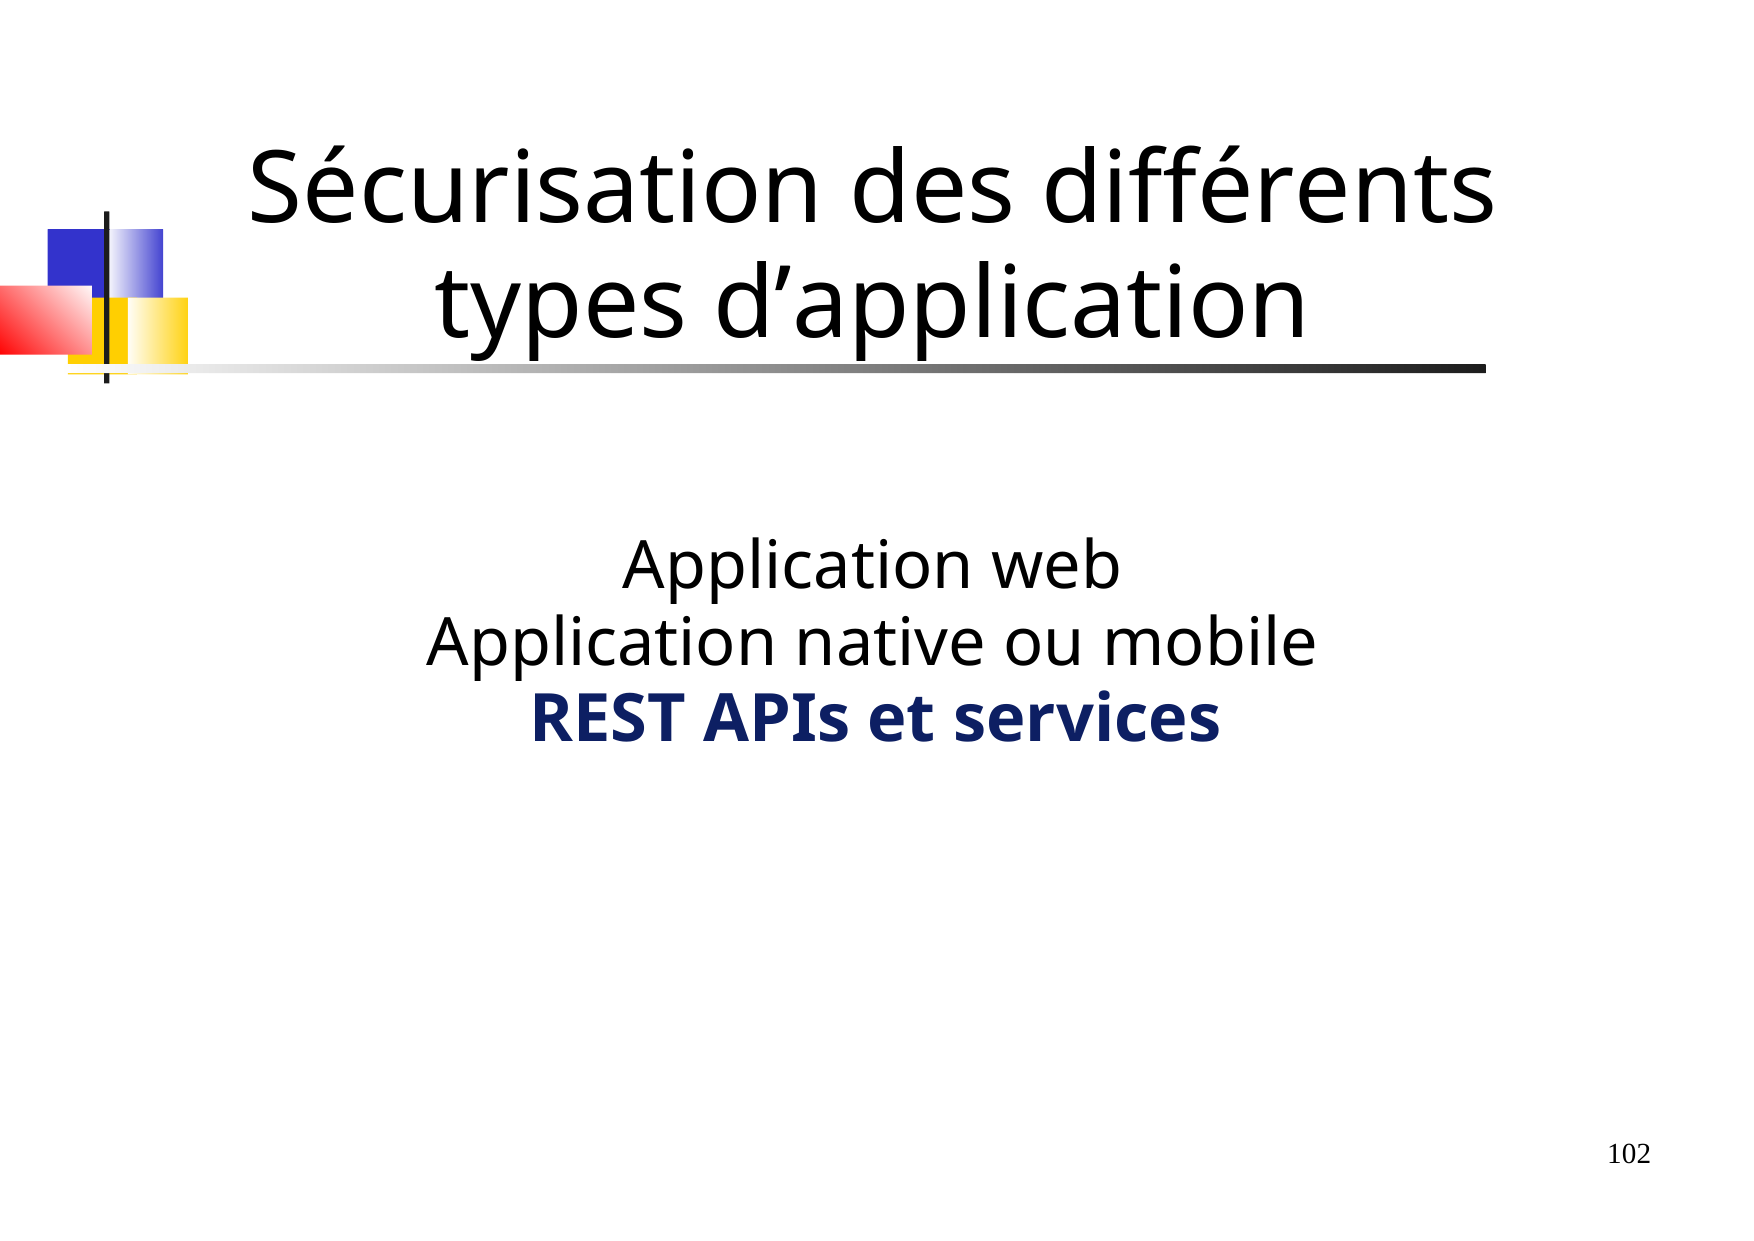

# Sécurisation des différents types d’application
Application web
Application native ou mobile
REST APIs et services